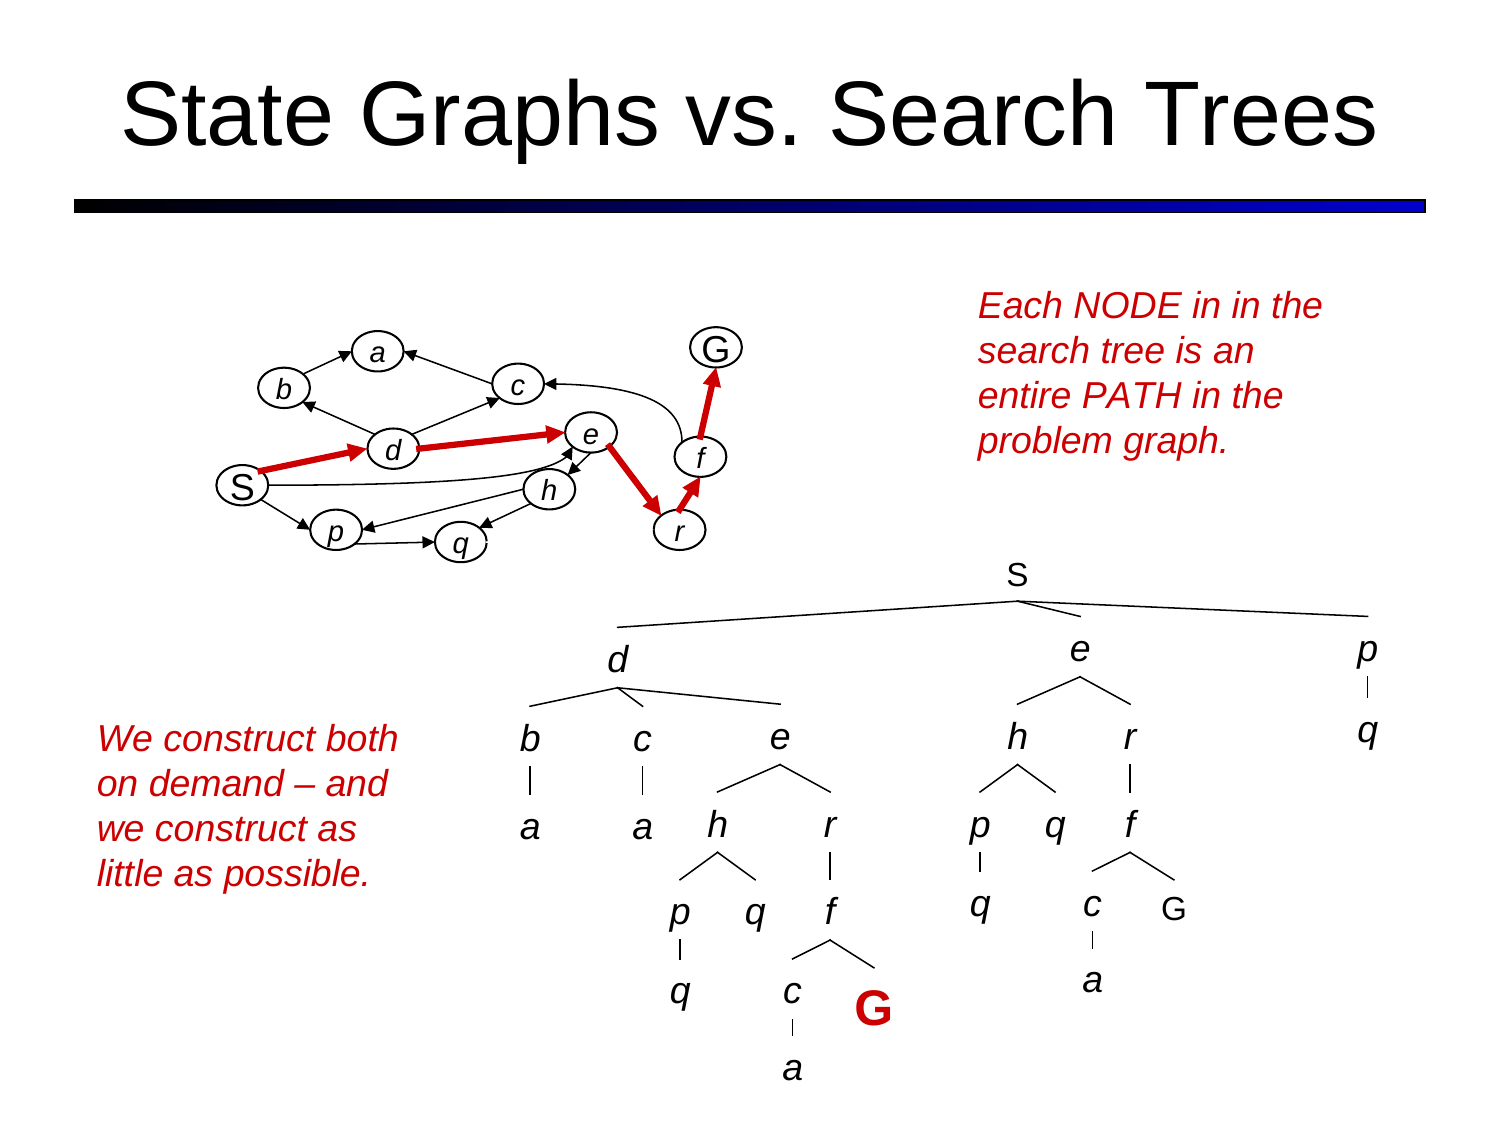

State Graphs vs. Search Trees
Each NODE in in the search tree is an entire PATH in the problem graph.
G
a
c
b
e
d
f
S
h
p
r
q
S
e
h
r
p
q
f
q
c
G
a
p
d
q
e
h
r
p
q
f
q
c
G
a
b
c
a
a
We construct both on demand – and we construct as little as possible.